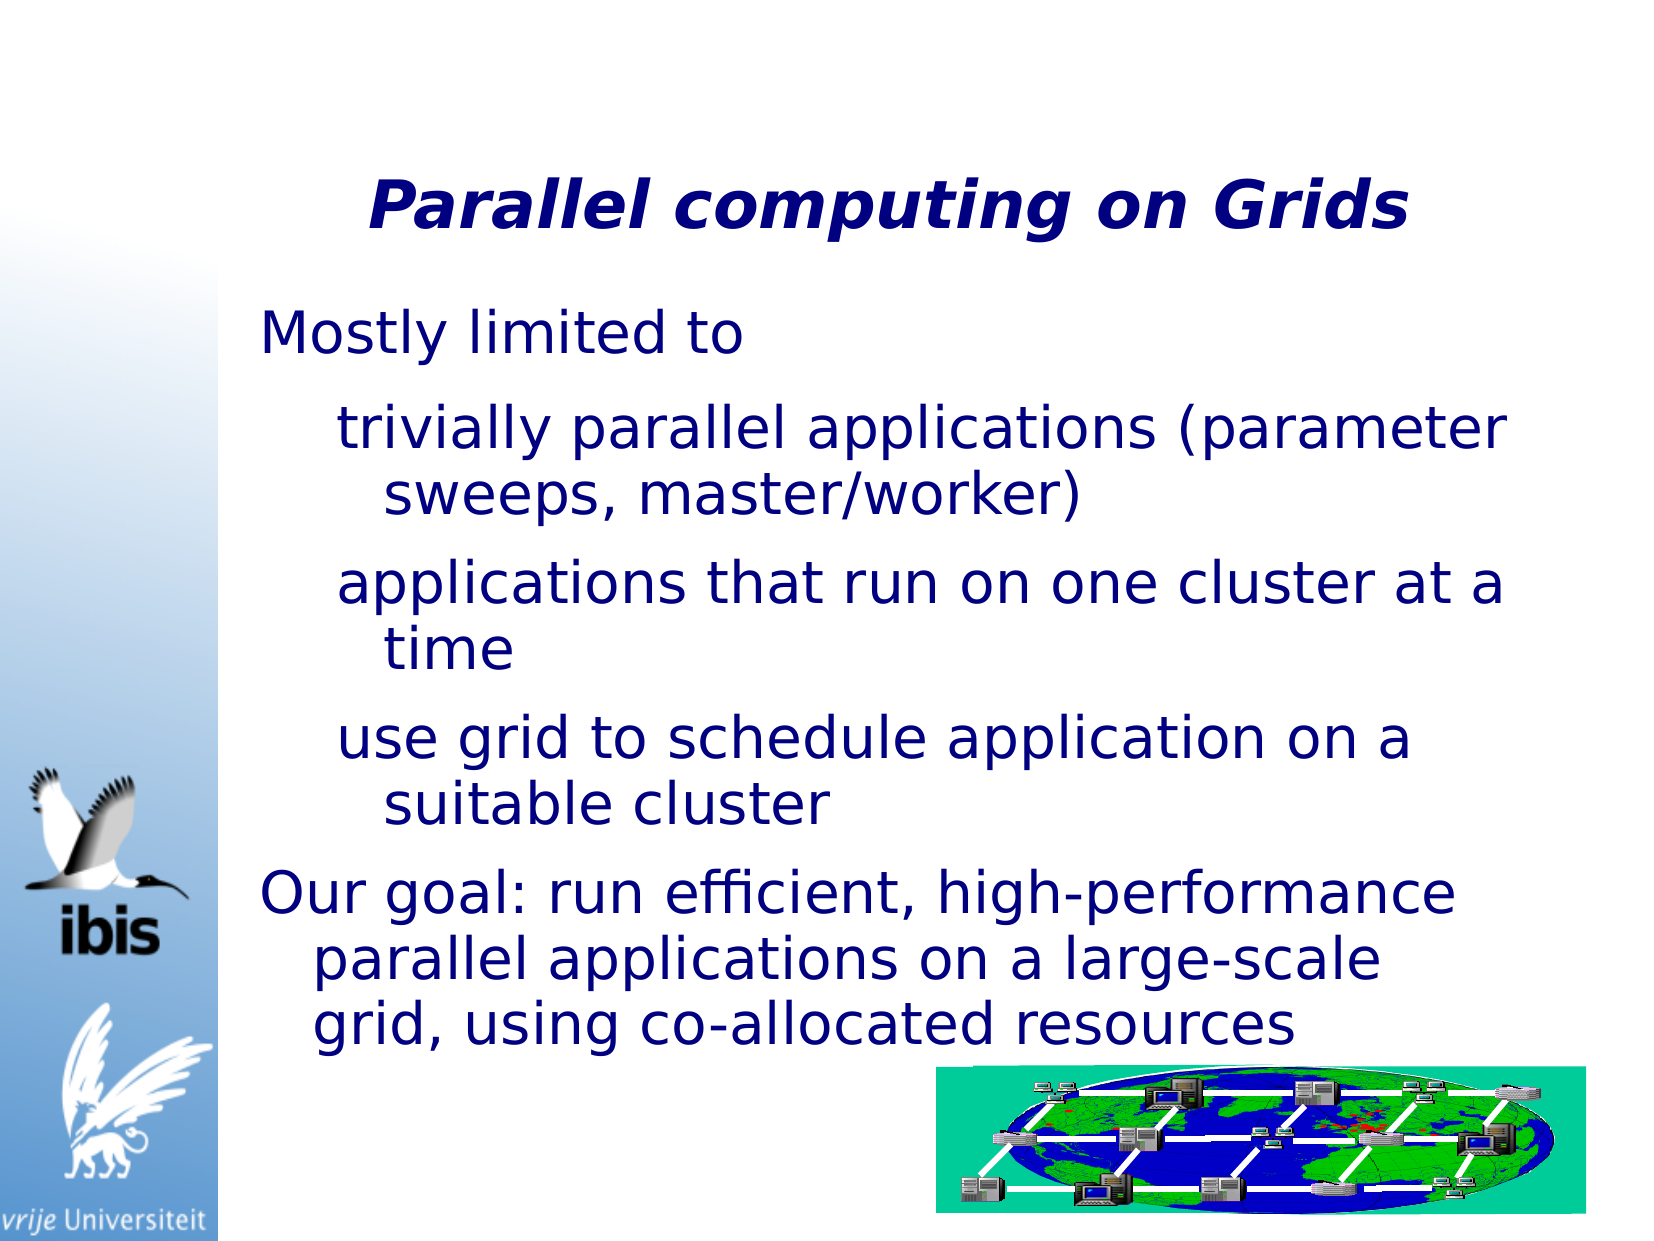

# Parallel computing on Grids
Mostly limited to
trivially parallel applications (parameter sweeps, master/worker)
applications that run on one cluster at a time
use grid to schedule application on a suitable cluster
Our goal: run efficient, high-performance parallel applications on a large-scale grid, using co-allocated resources